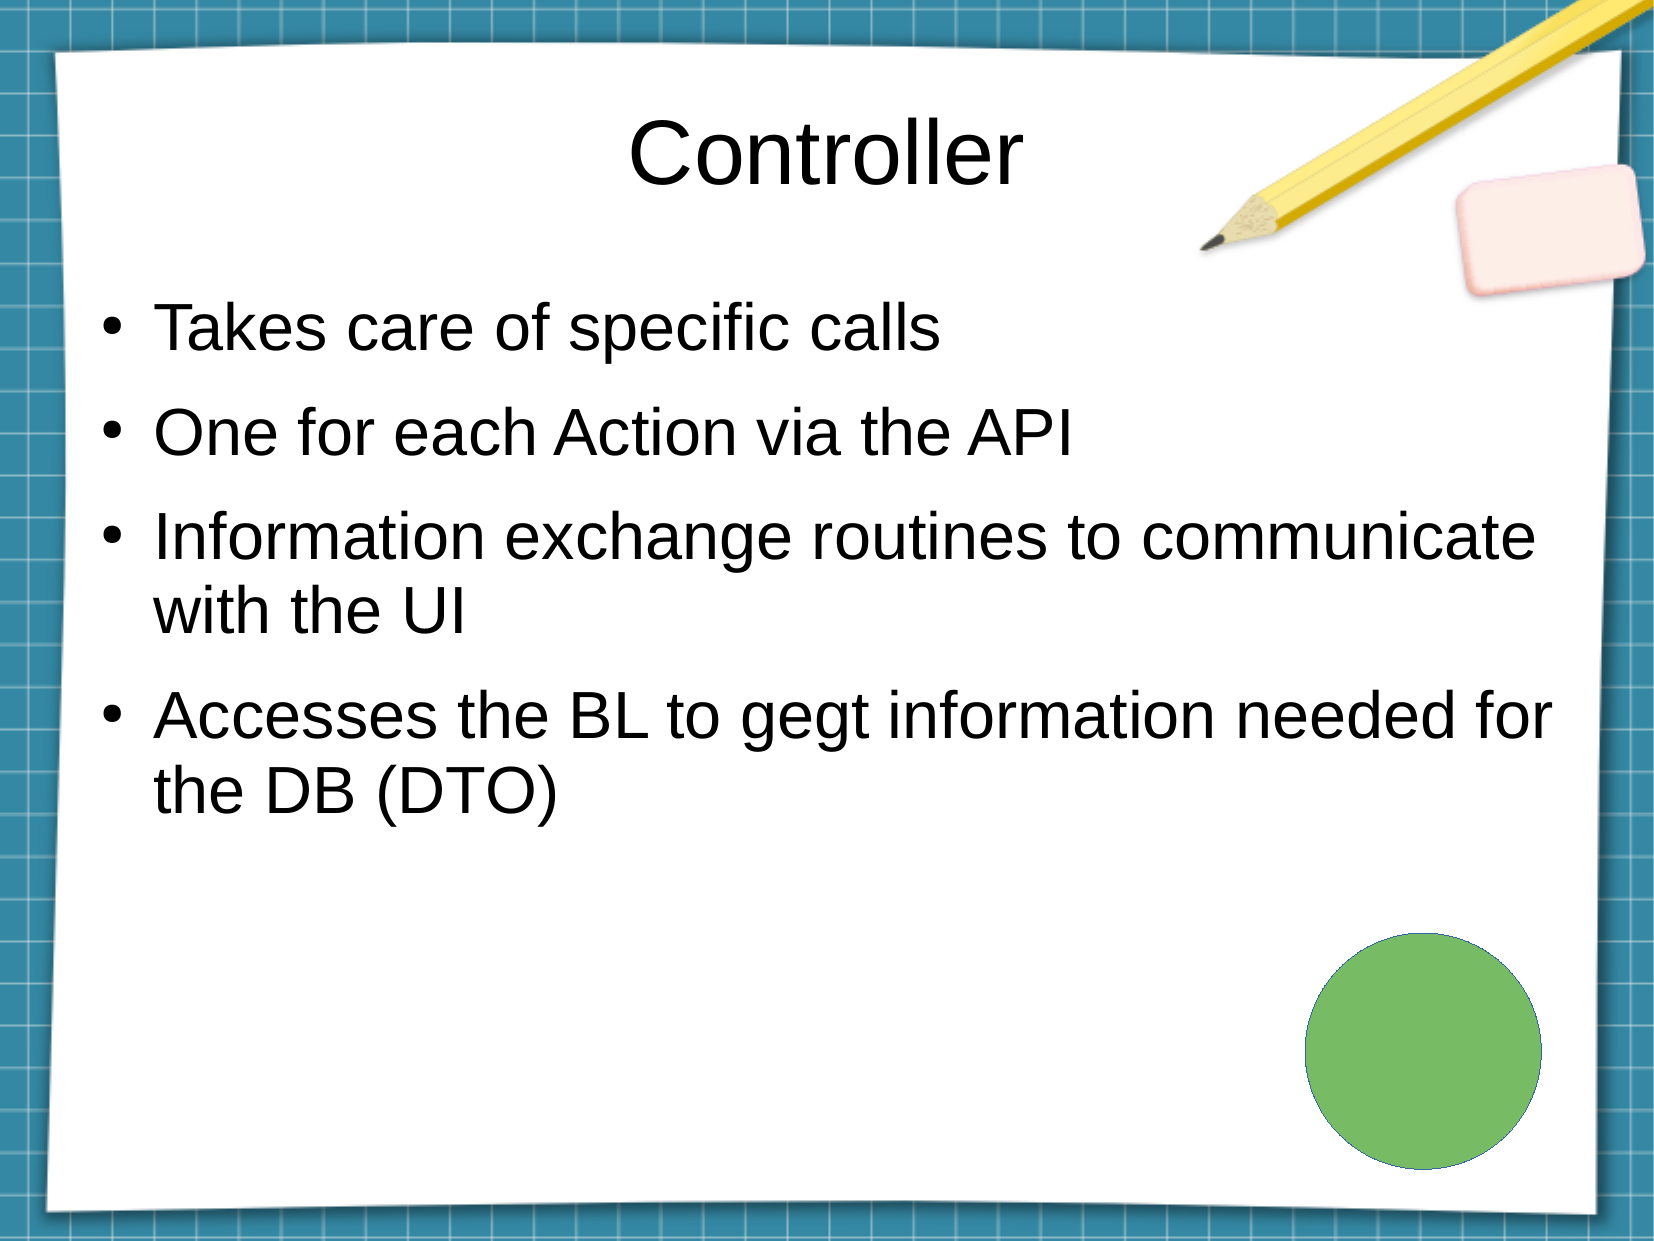

# Controller
Takes care of specific calls
One for each Action via the API
Information exchange routines to communicate with the UI
Accesses the BL to gegt information needed for the DB (DTO)